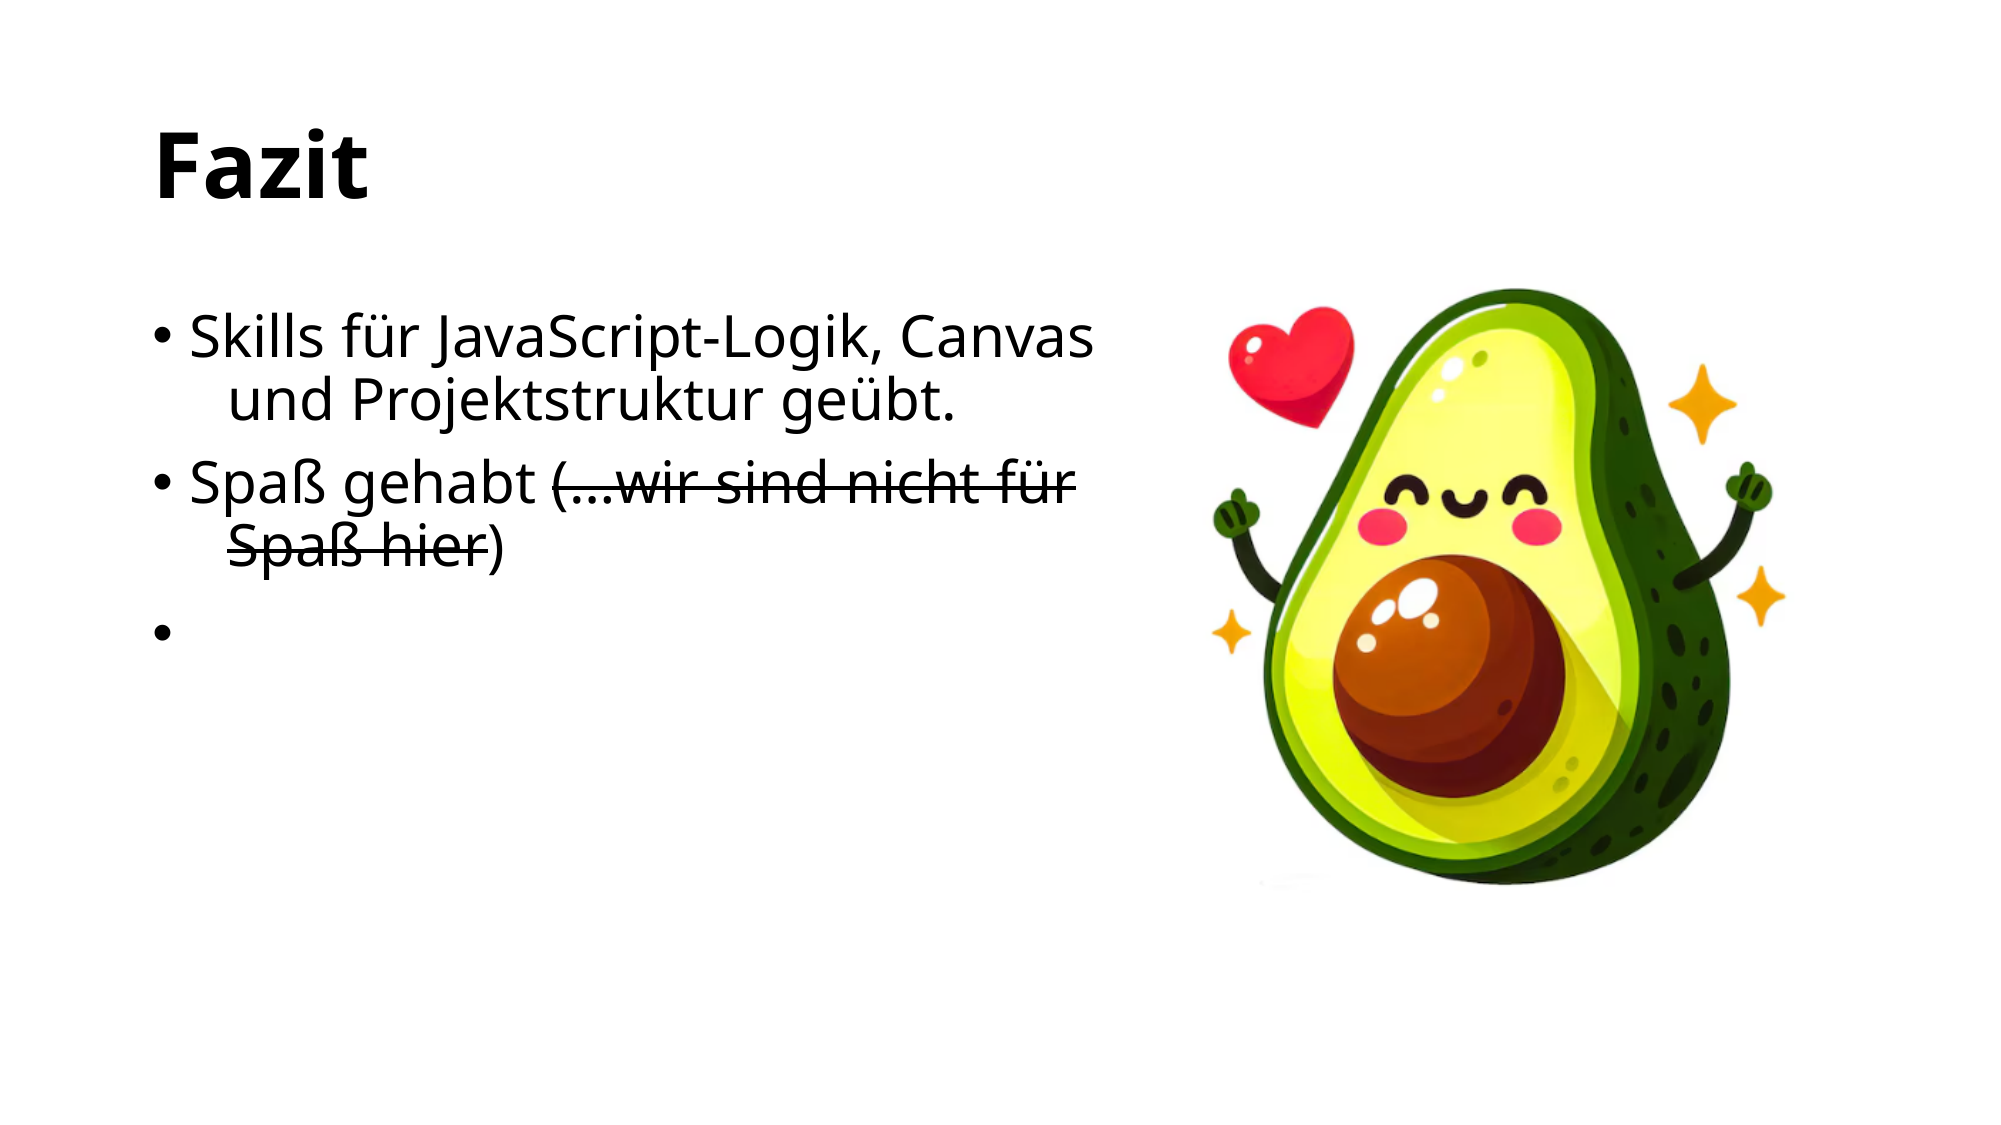

# Fazit
Skills für JavaScript-Logik, Canvas und Projektstruktur geübt.
Spaß gehabt (…wir sind nicht für Spaß hier)